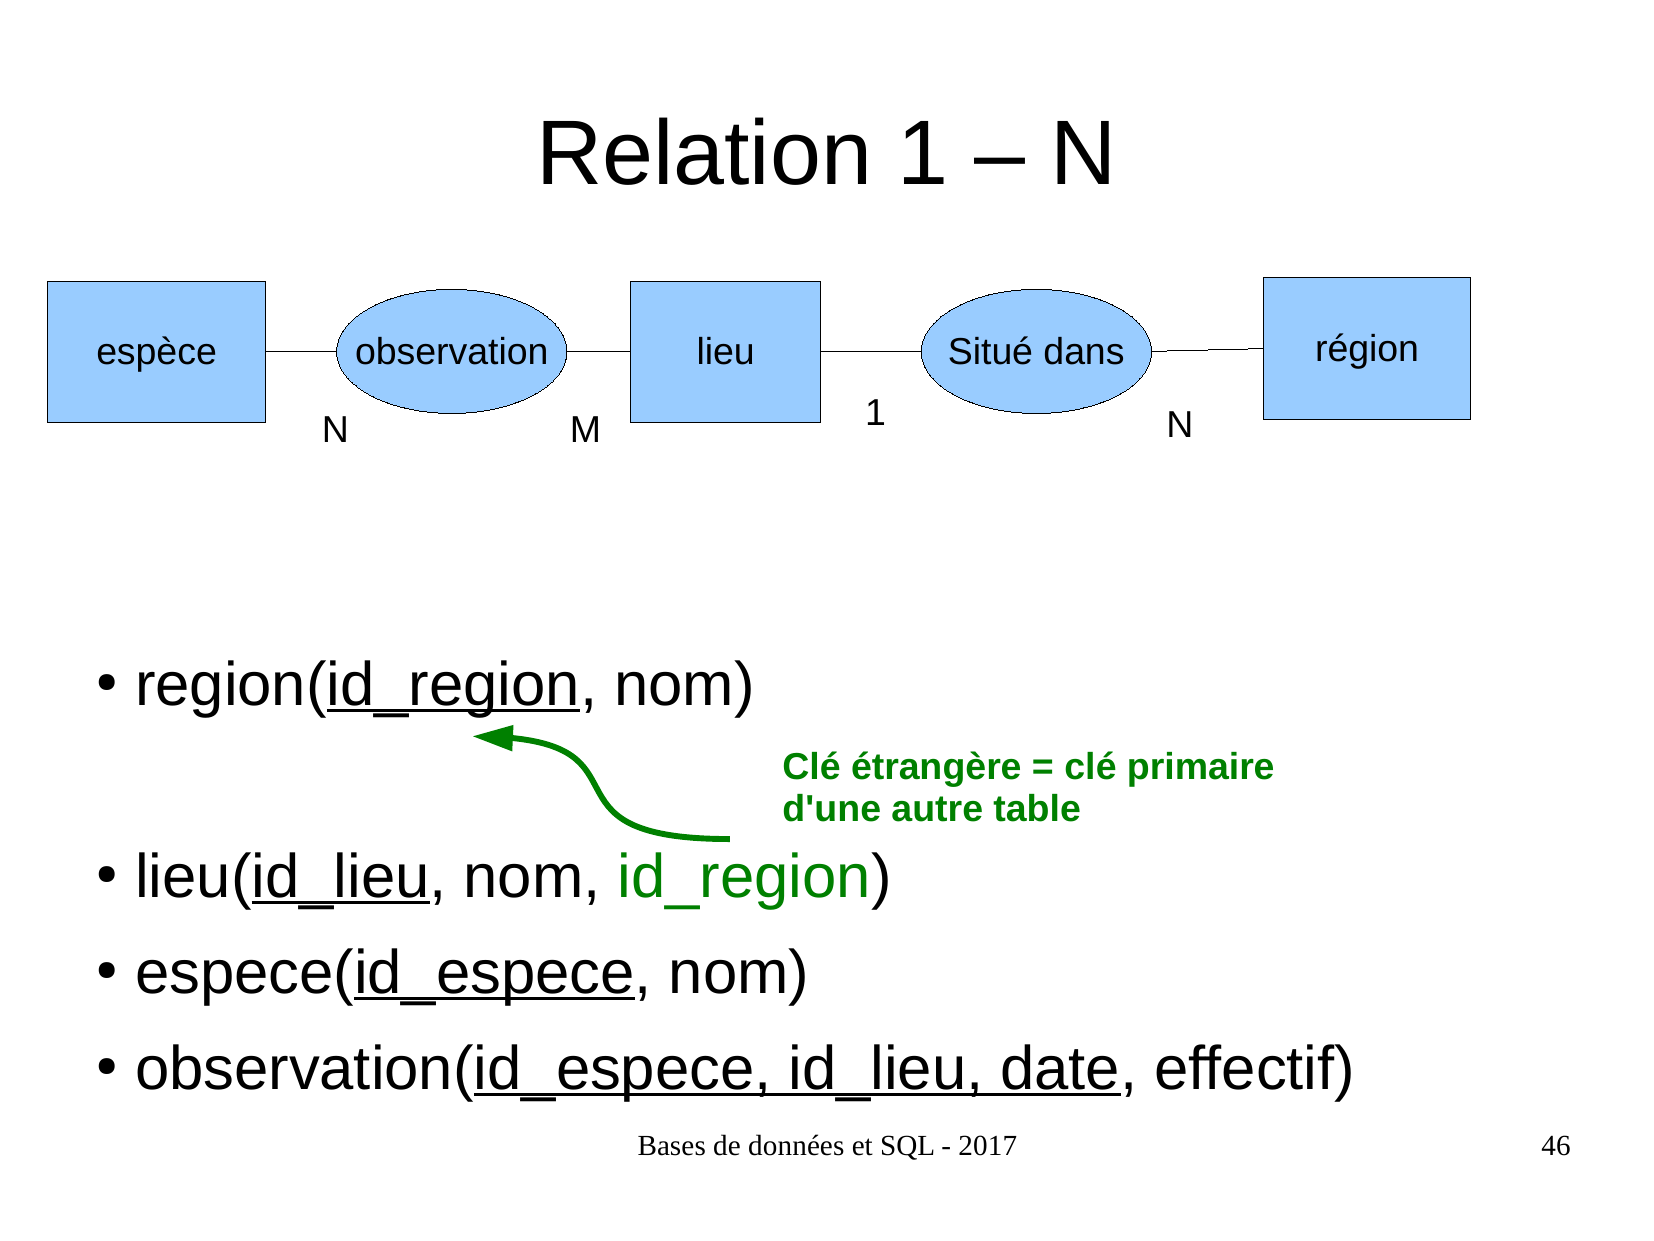

# Relation 1 – N
région
espèce
lieu
observation
Situé dans
1
N
N
M
region(id_region, nom)
lieu(id_lieu, nom, id_region)
espece(id_espece, nom)
observation(id_espece, id_lieu, date, effectif)
Clé étrangère = clé primaire d'une autre table
Bases de données et SQL - 2017
46